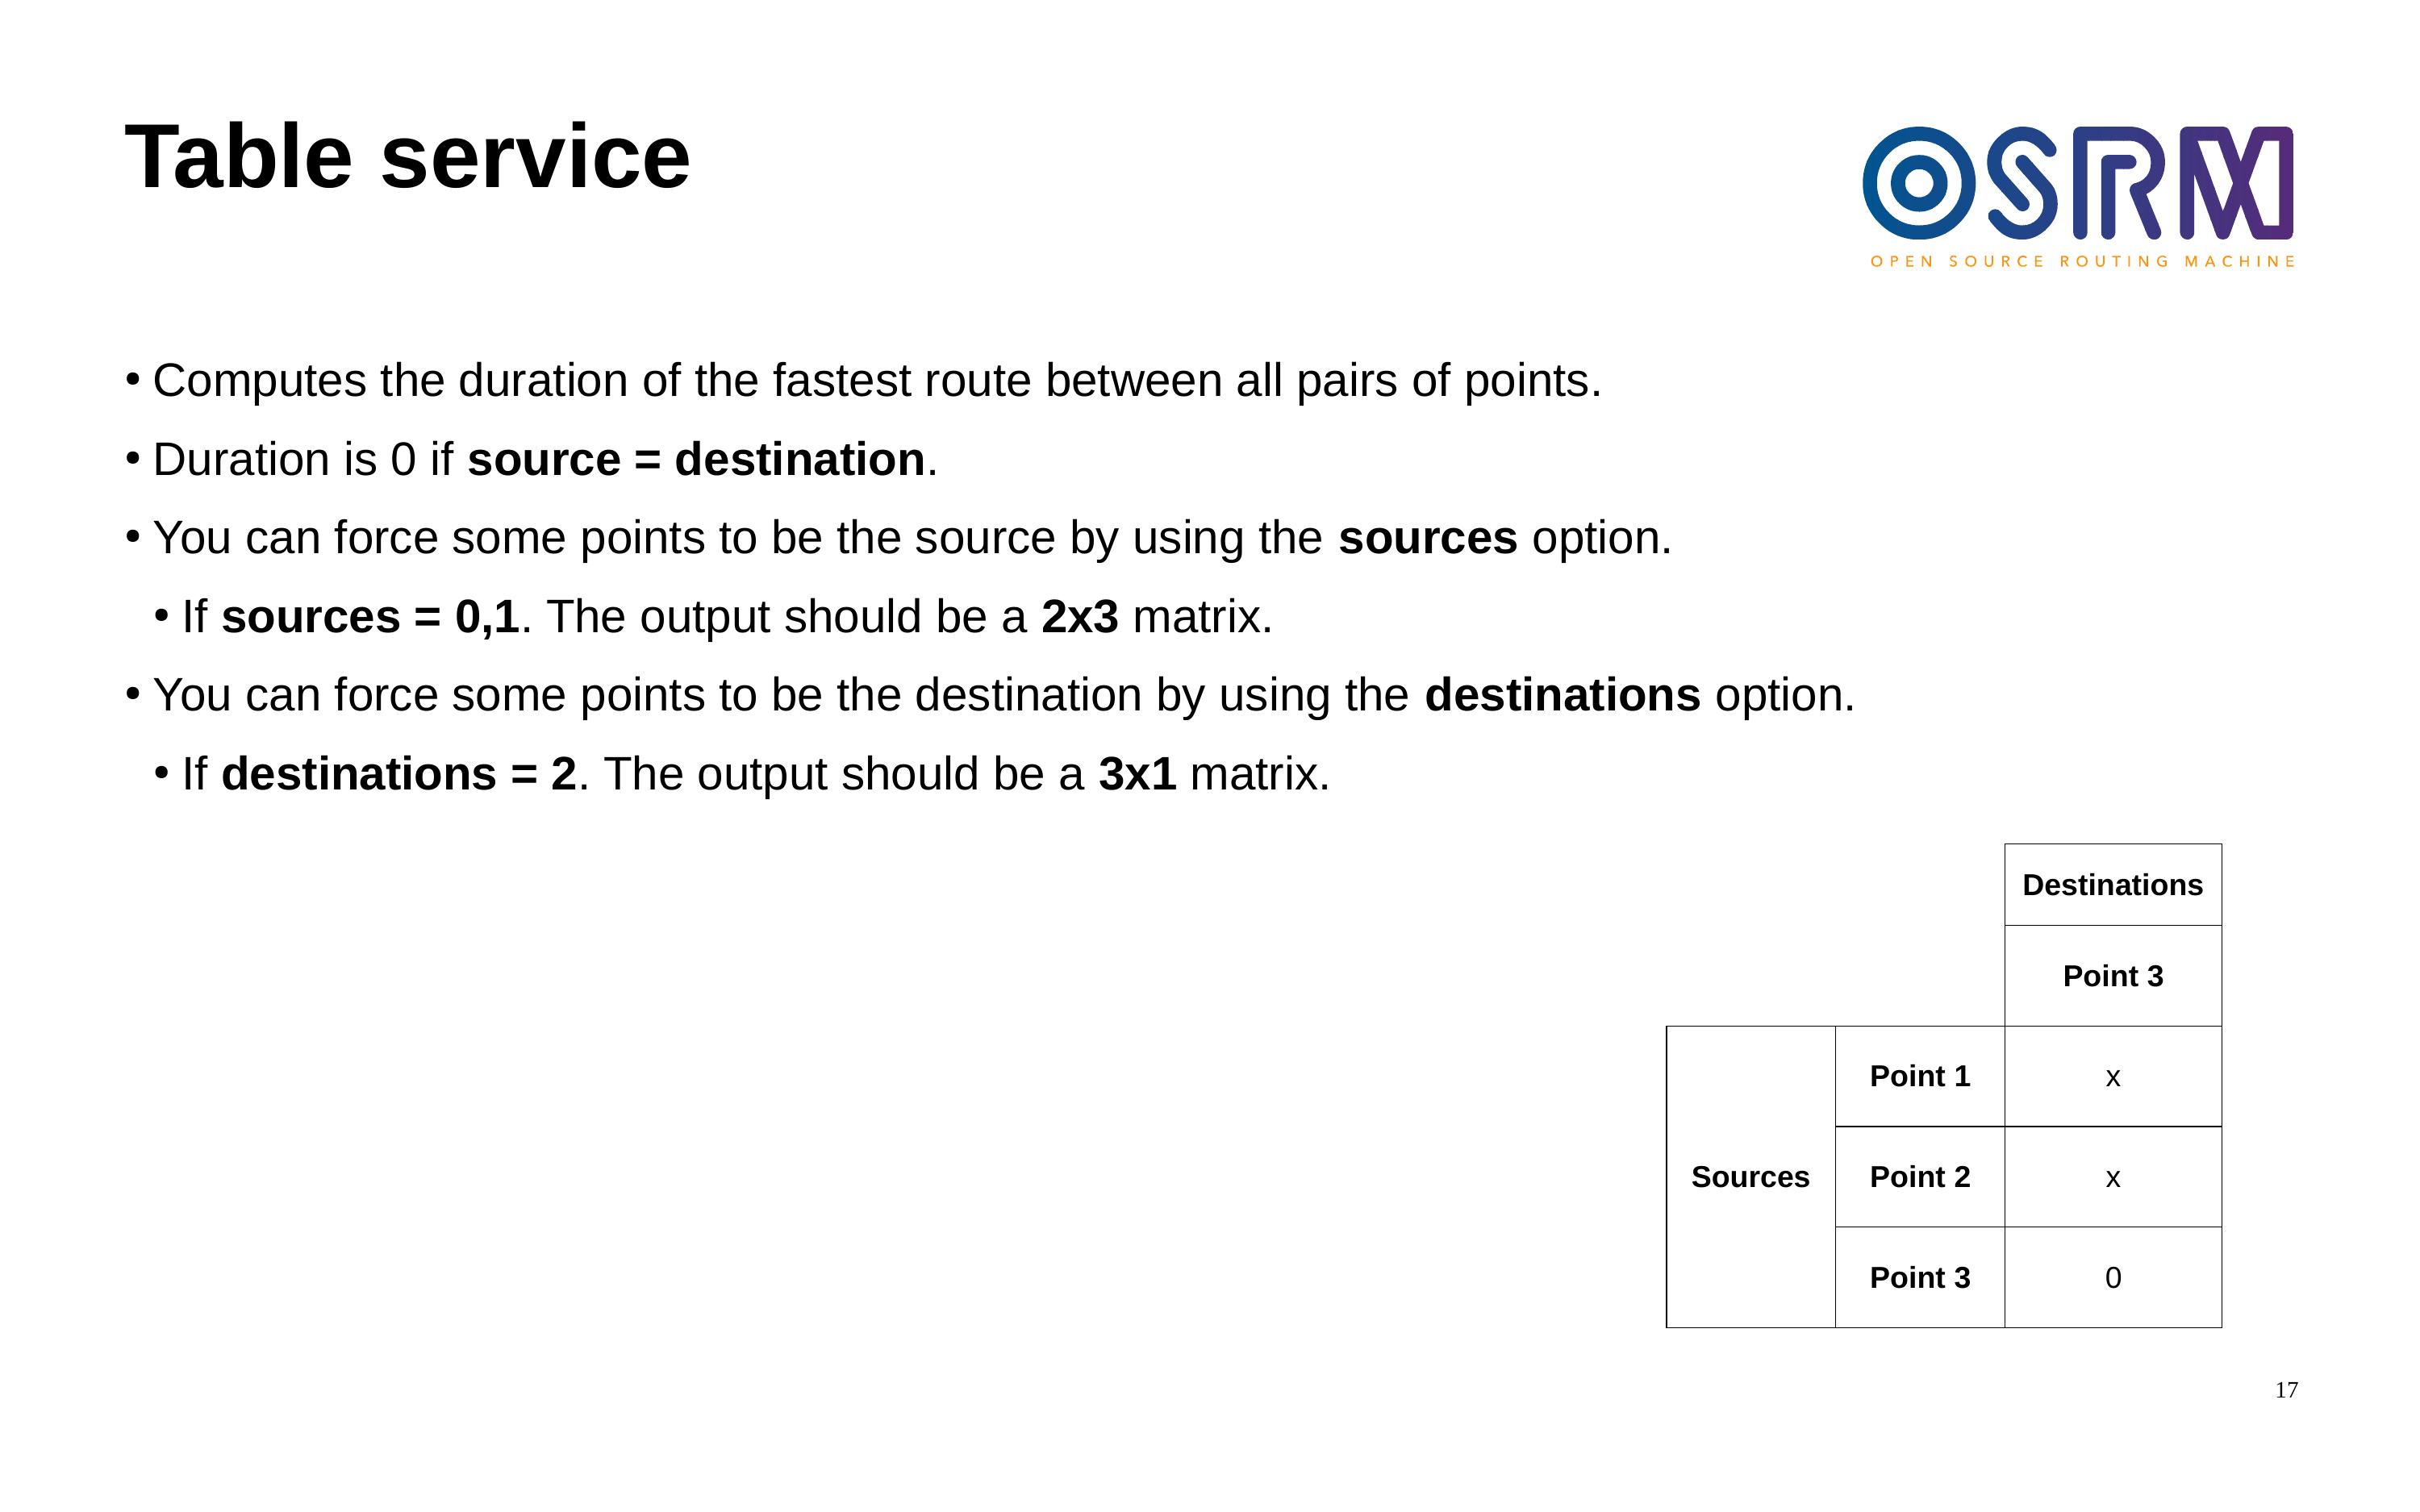

Table service
Computes the duration of the fastest route between all pairs of points.
Duration is 0 if source = destination.
You can force some points to be the source by using the sources option.
If sources = 0,1. The output should be a 2x3 matrix.
You can force some points to be the destination by using the destinations option.
If destinations = 2. The output should be a 3x1 matrix.
| | | Destinations |
| --- | --- | --- |
| | | Point 3 |
| Sources | Point 1 | x |
| | Point 2 | x |
| | Point 3 | 0 |
17